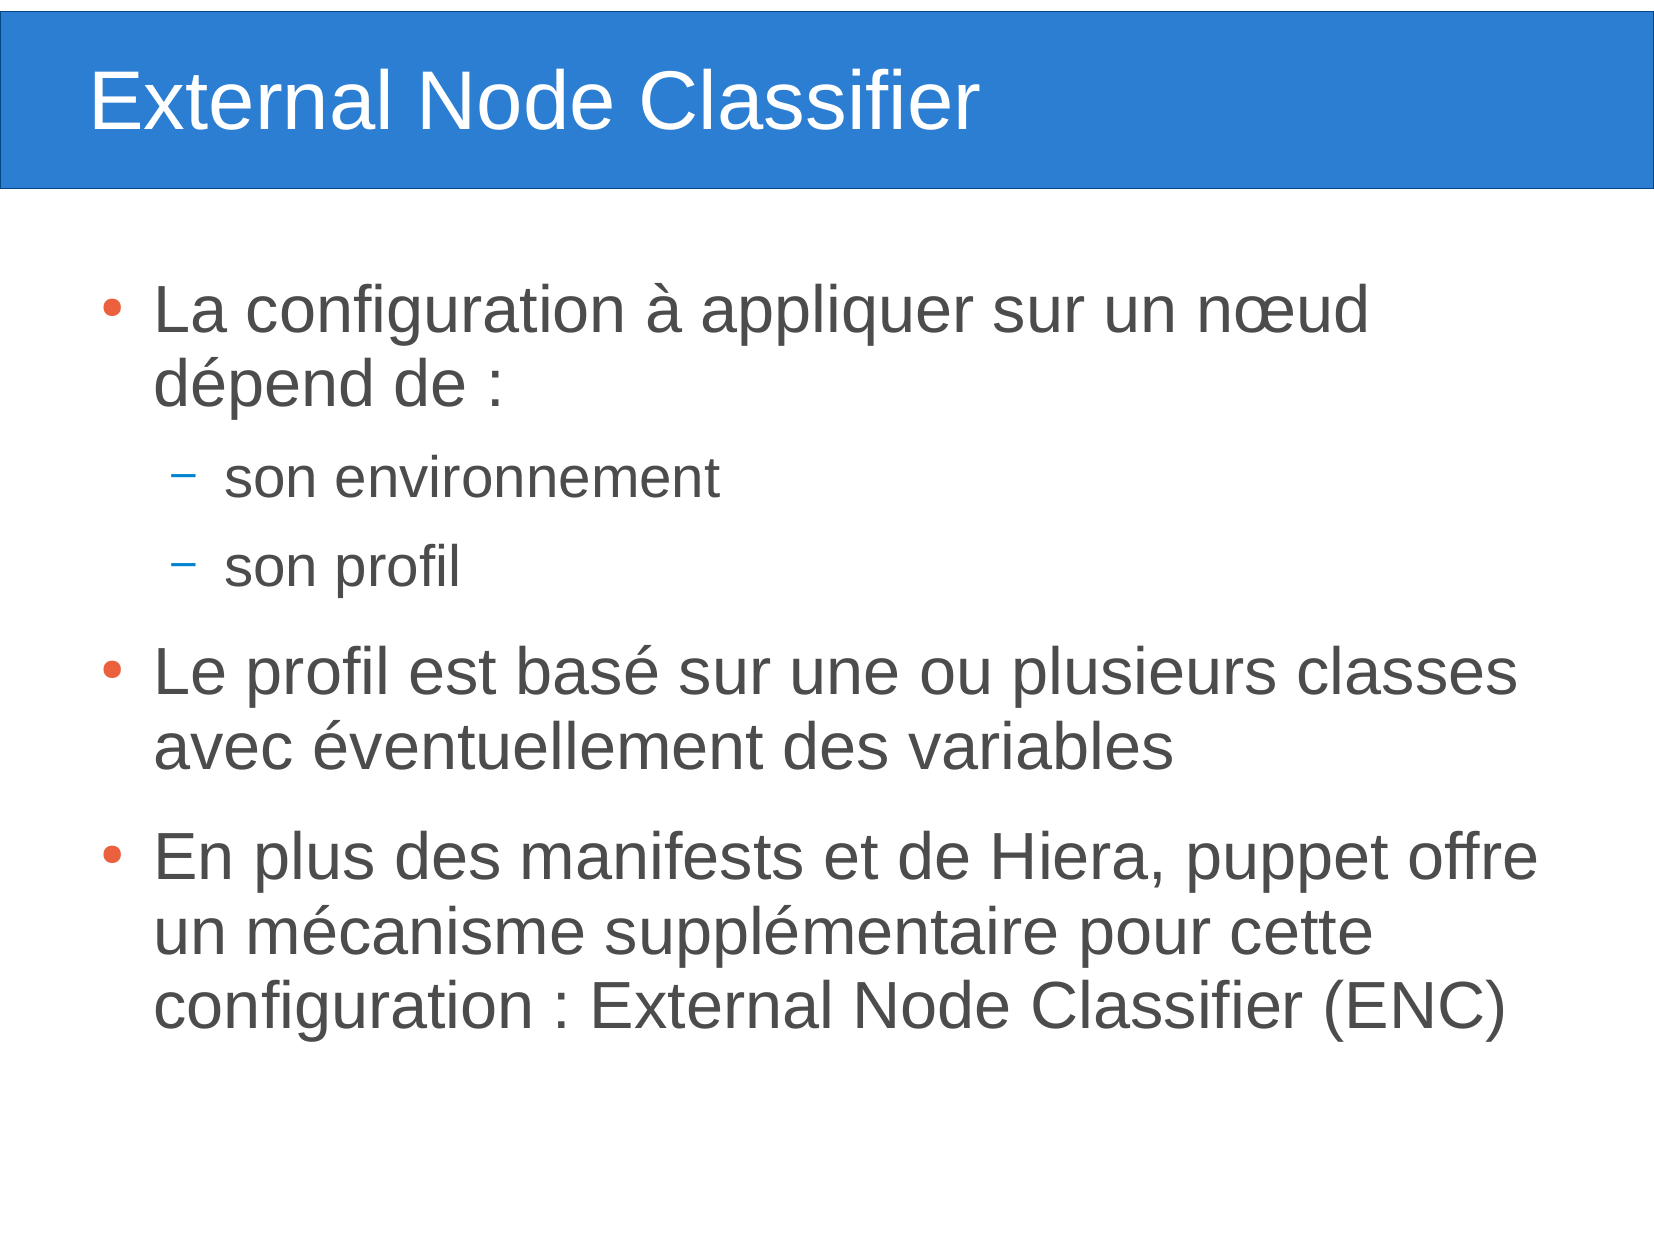

# External Node Classifier
La configuration à appliquer sur un nœud dépend de :
son environnement
son profil
Le profil est basé sur une ou plusieurs classes avec éventuellement des variables
En plus des manifests et de Hiera, puppet offre un mécanisme supplémentaire pour cette configuration : External Node Classifier (ENC)